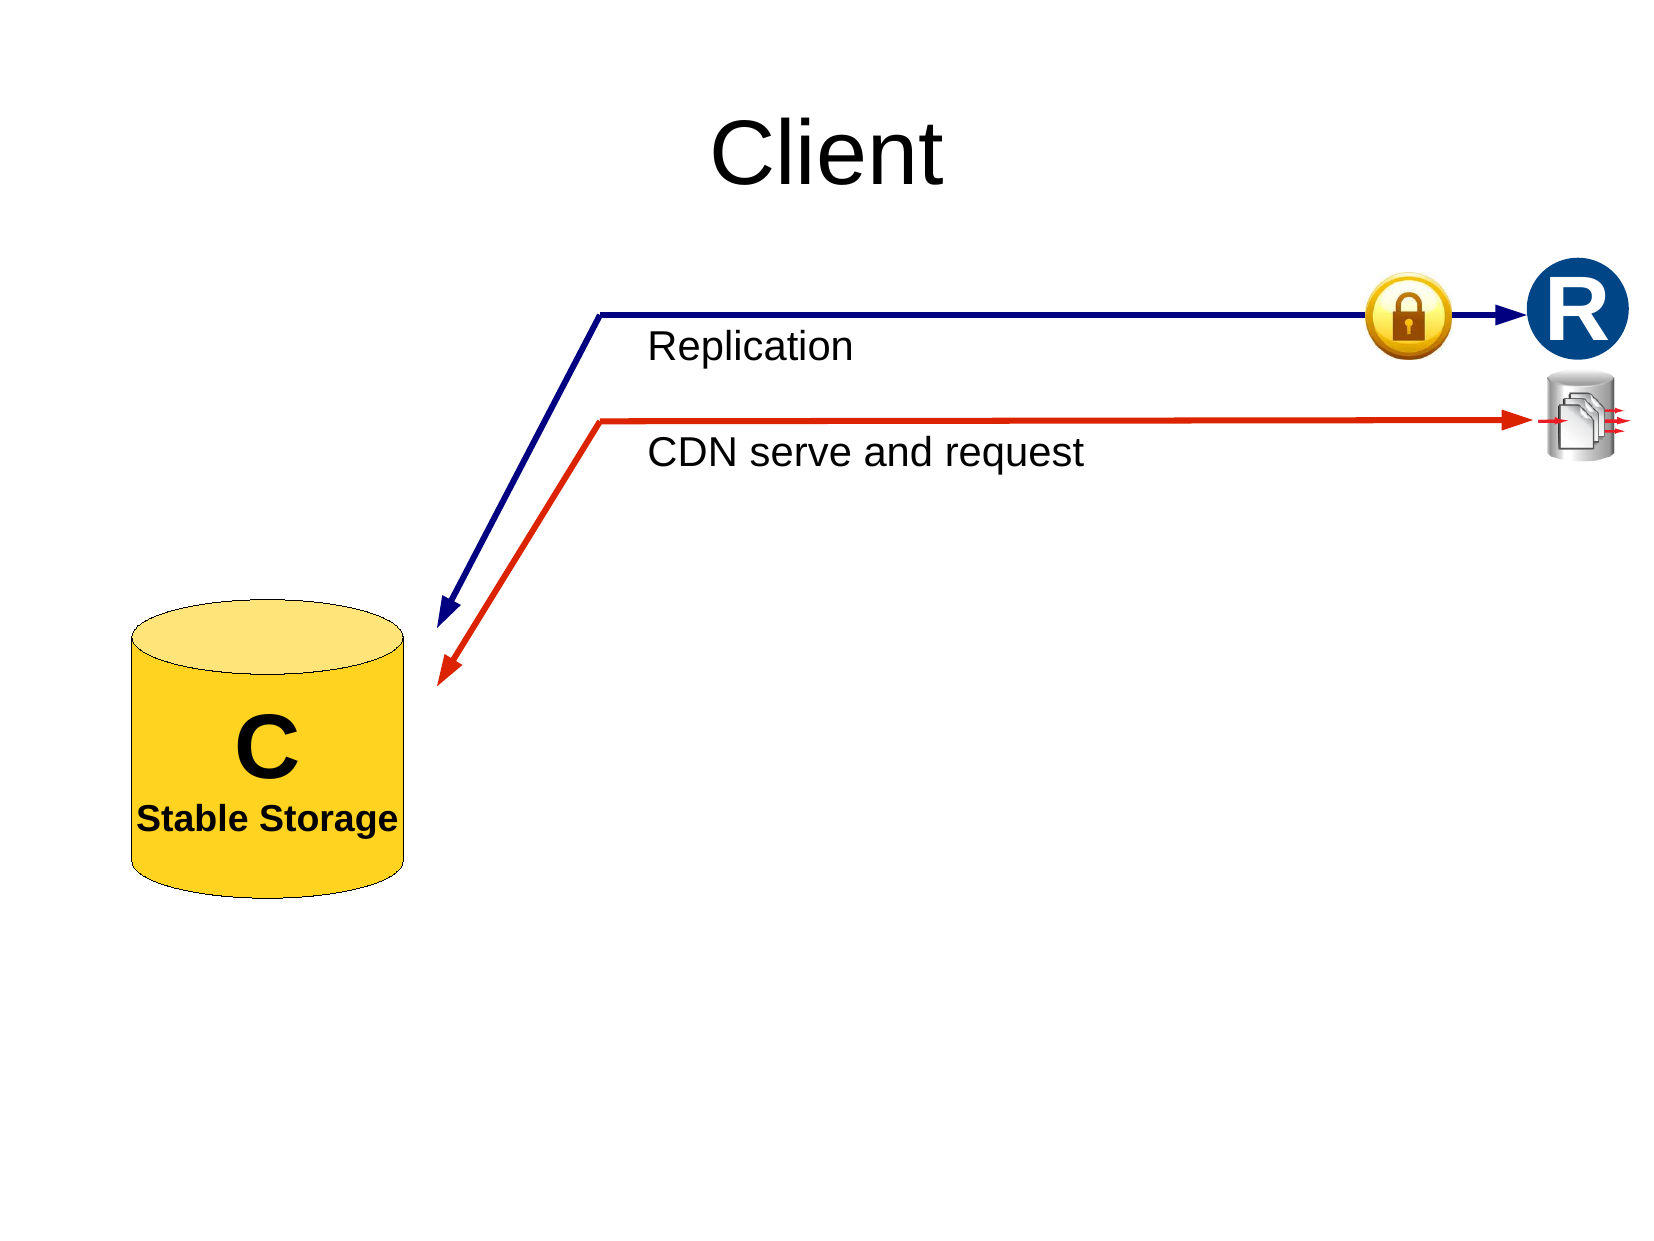

# Client
R
Replication
CDN serve and request
C
Stable Storage